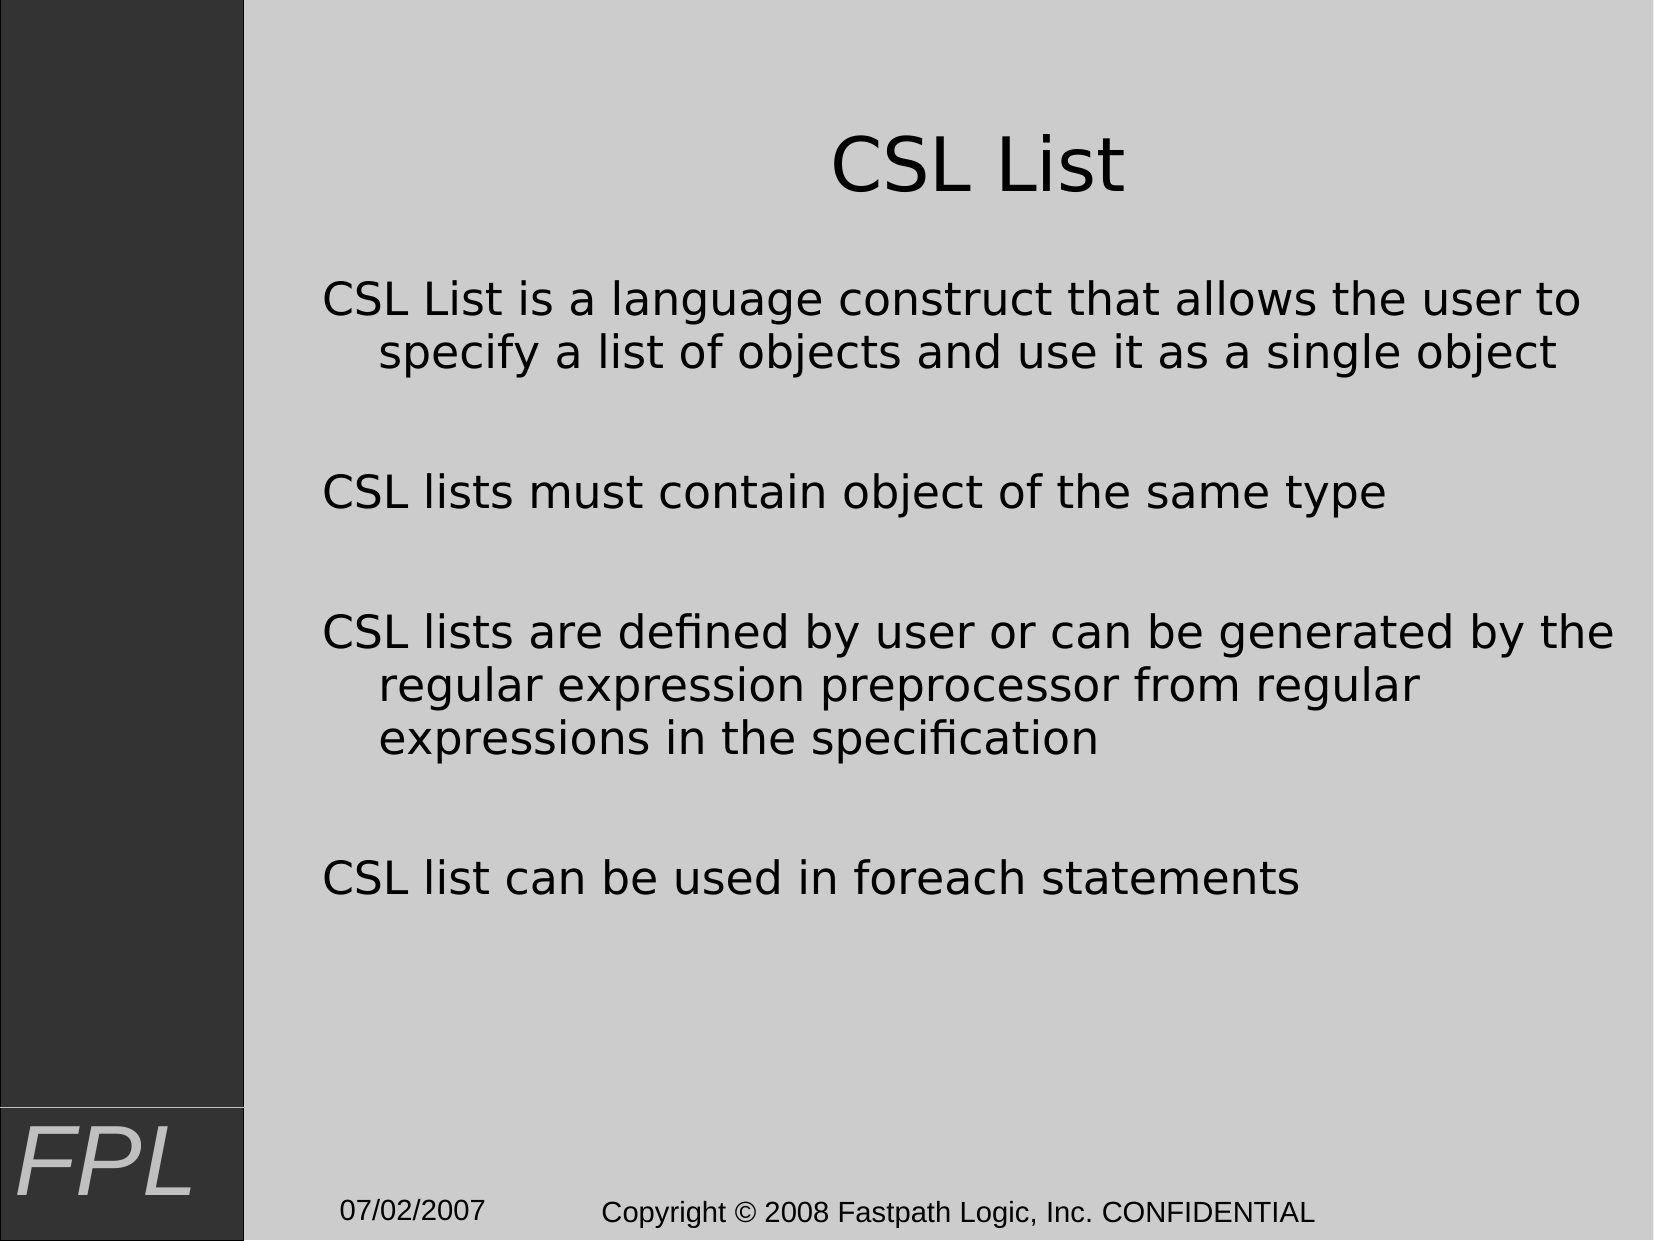

# CSL List
CSL List is a language construct that allows the user to specify a list of objects and use it as a single object
CSL lists must contain object of the same type
CSL lists are defined by user or can be generated by the regular expression preprocessor from regular expressions in the specification
CSL list can be used in foreach statements
07/02/2007
© 2007 FASTPATH LOGIC INC.